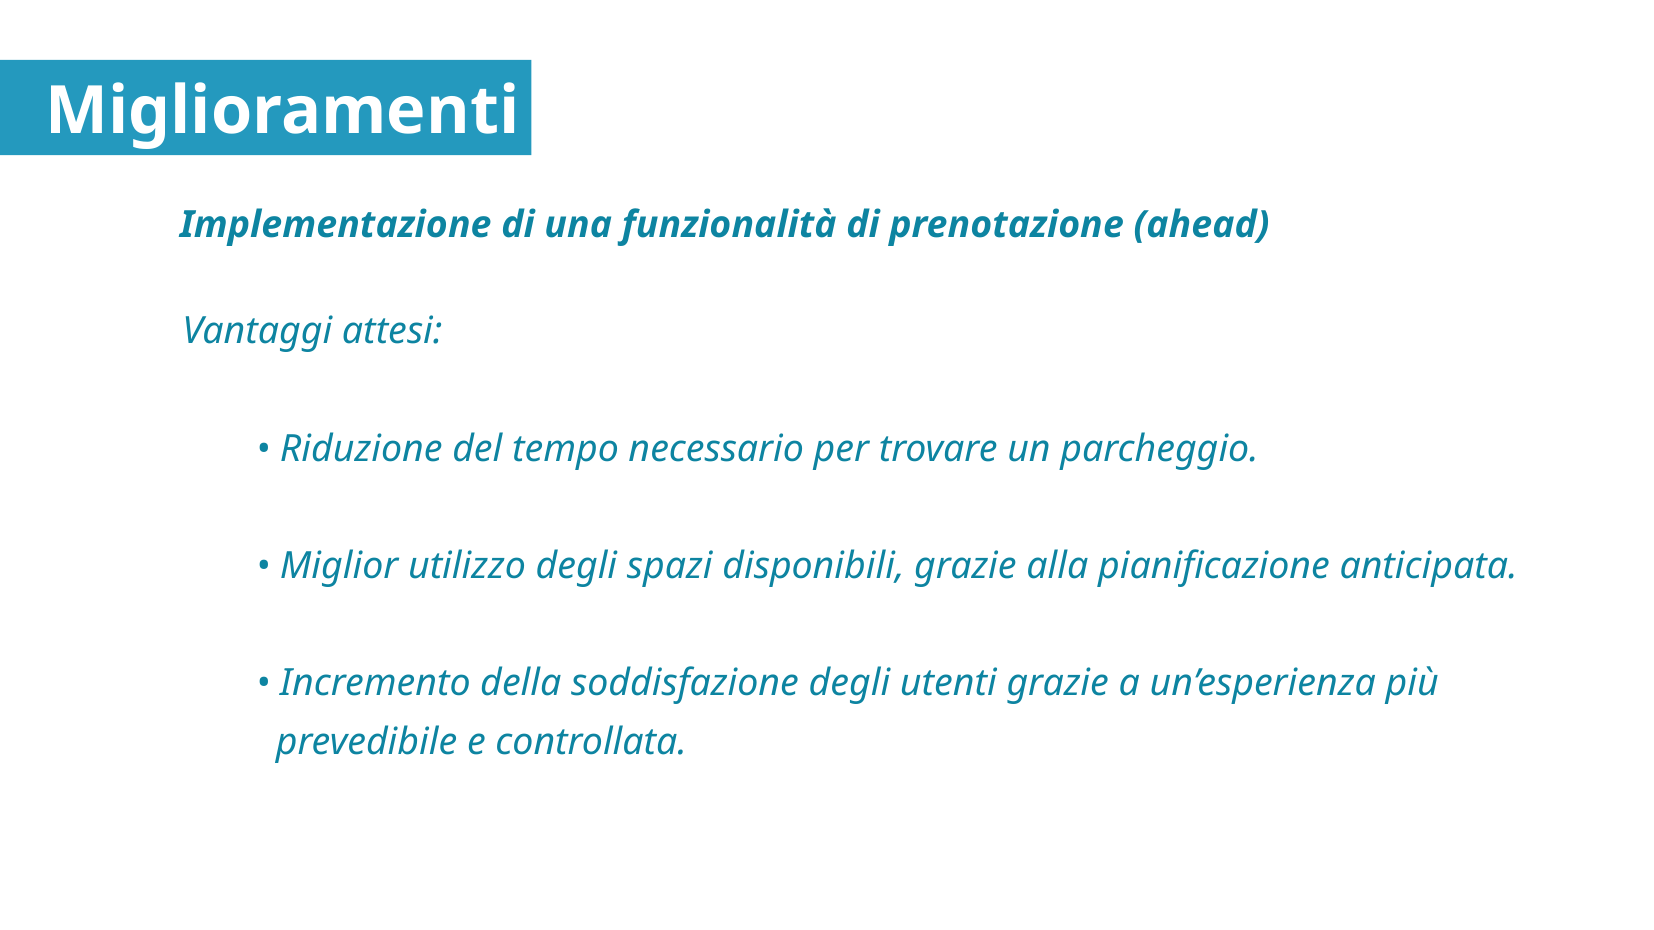

# Miglioramenti
Implementazione di una funzionalità di prenotazione (ahead)
Vantaggi attesi:
	• Riduzione del tempo necessario per trovare un parcheggio.
	• Miglior utilizzo degli spazi disponibili, grazie alla pianificazione anticipata.
	• Incremento della soddisfazione degli utenti grazie a un’esperienza più
	 prevedibile e controllata.